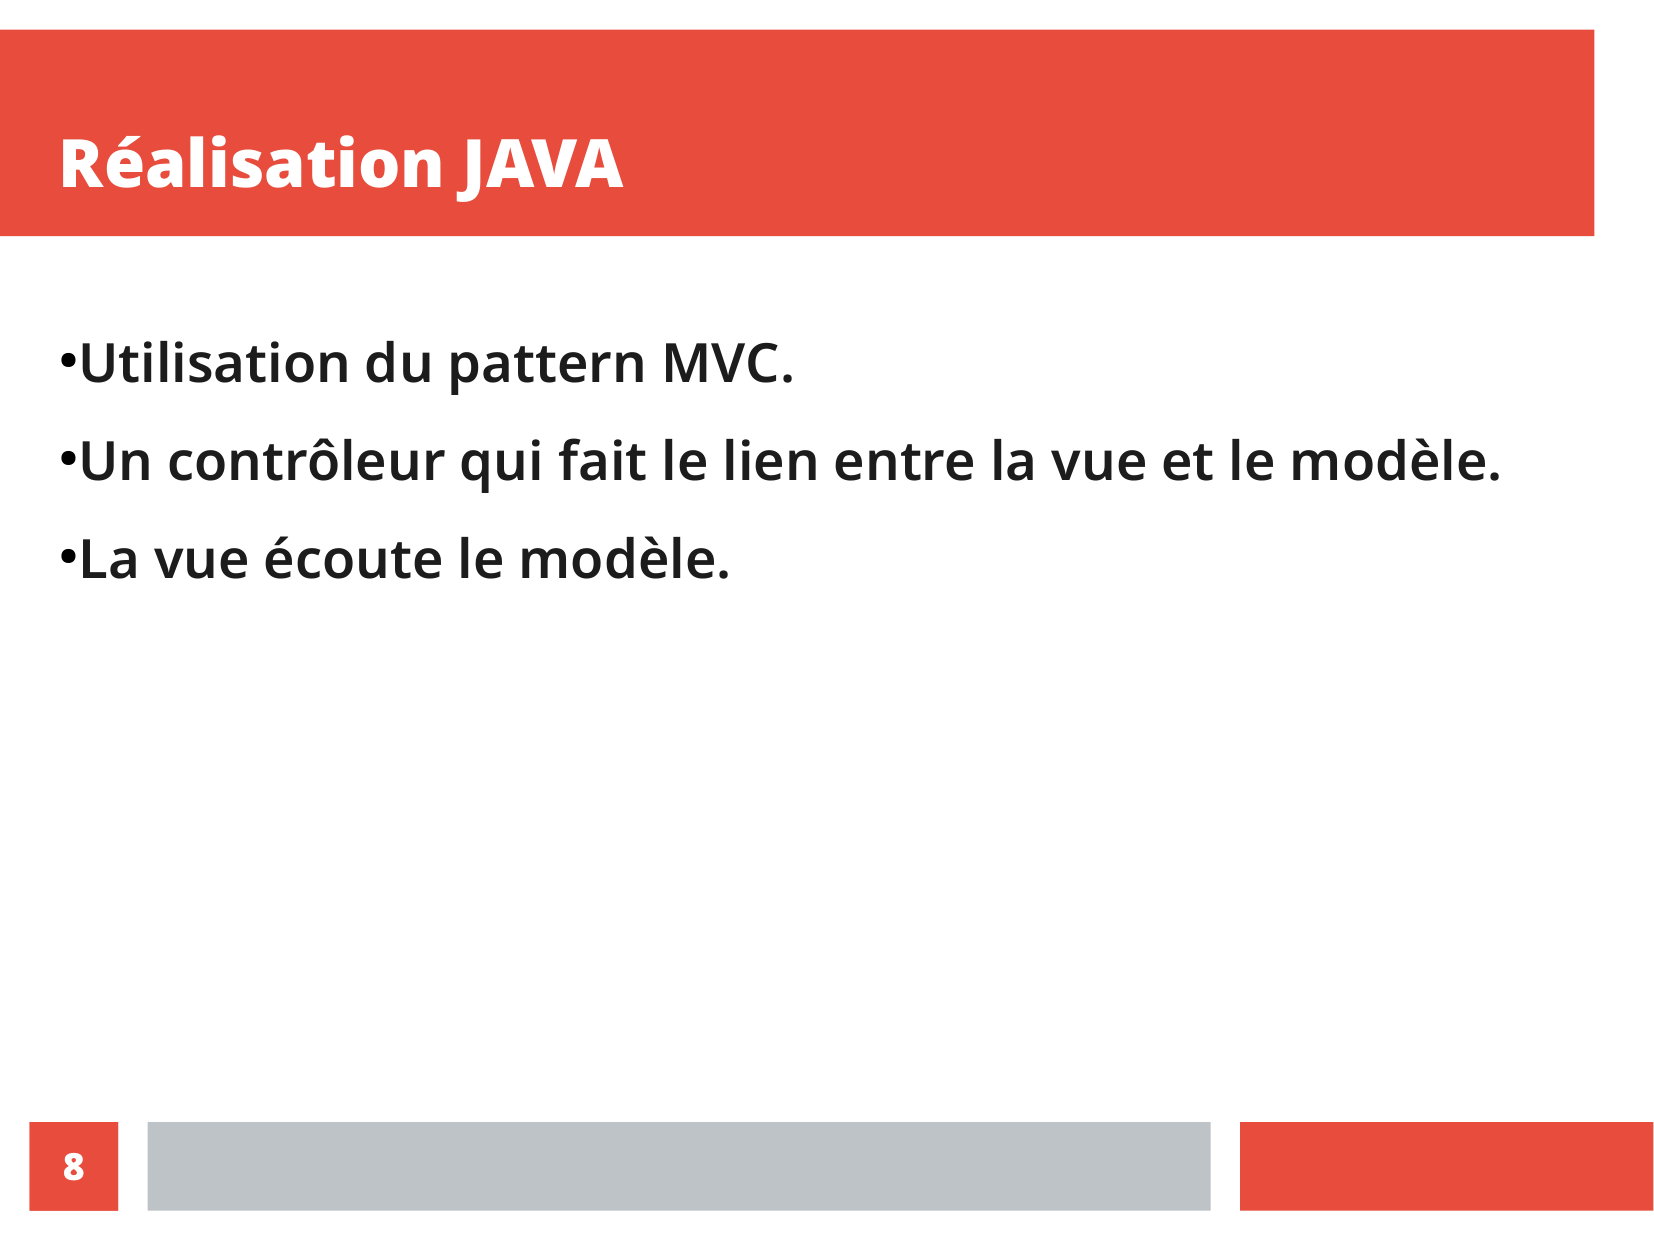

# Réalisation JAVA
Utilisation du pattern MVC.
Un contrôleur qui fait le lien entre la vue et le modèle.
La vue écoute le modèle.
8